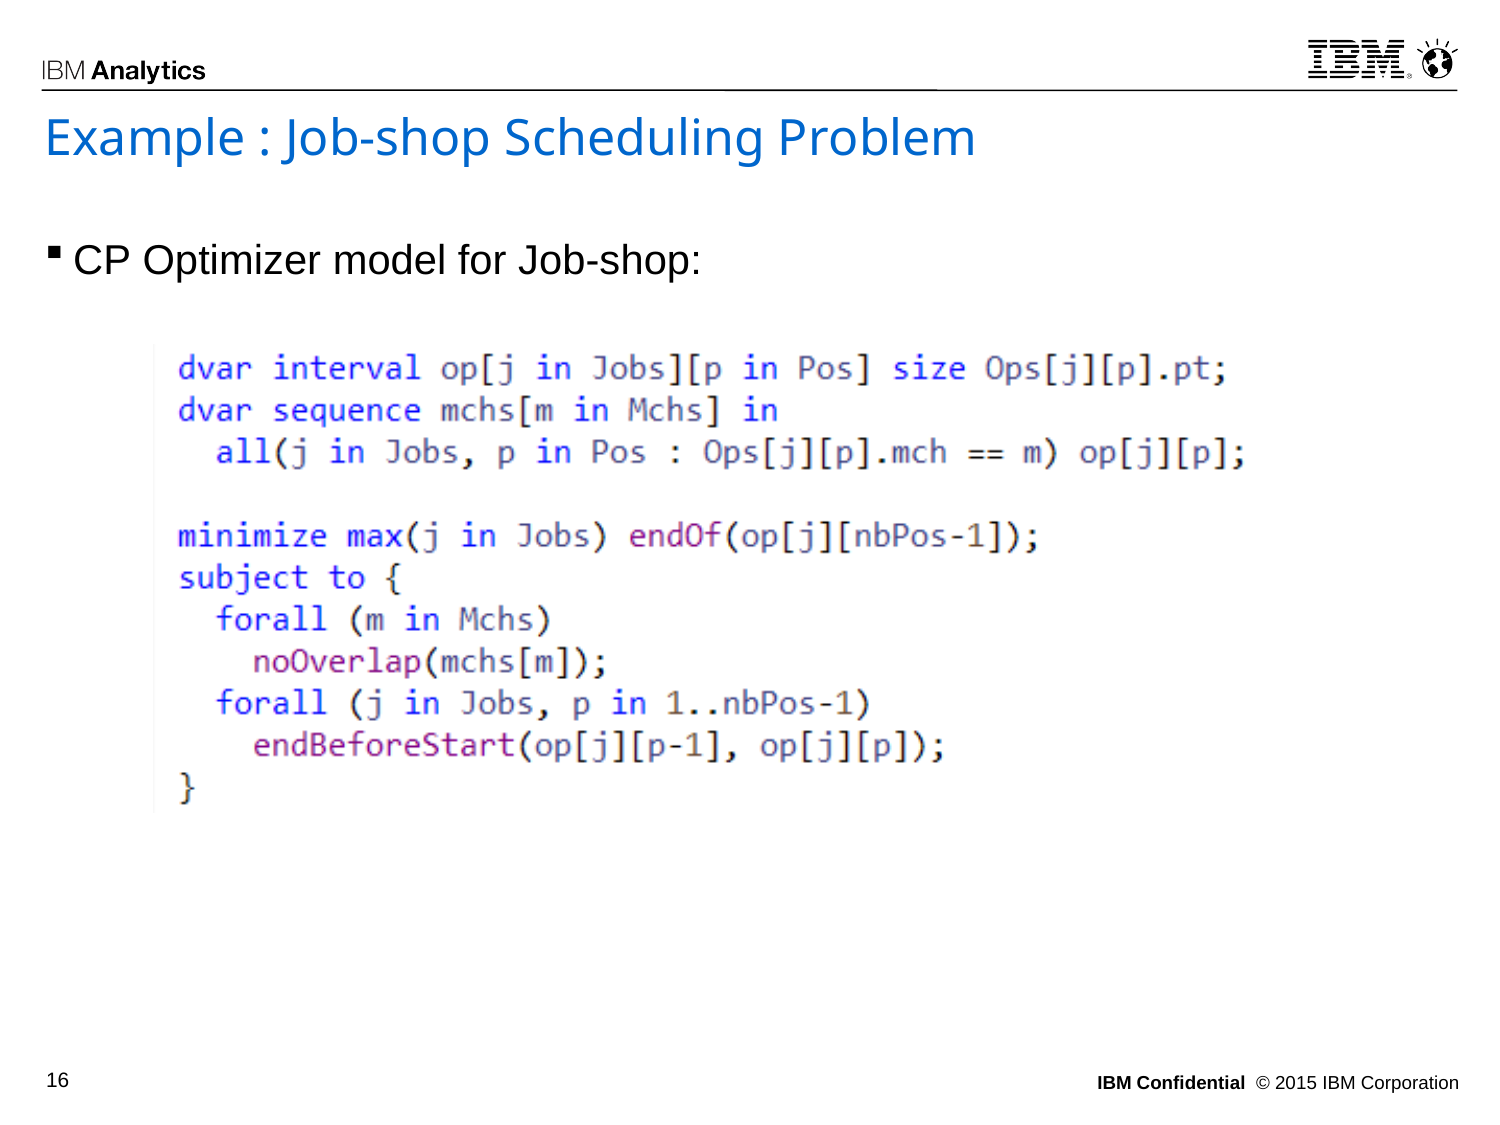

# Example : Job-shop Scheduling Problem
CP Optimizer model for Job-shop: